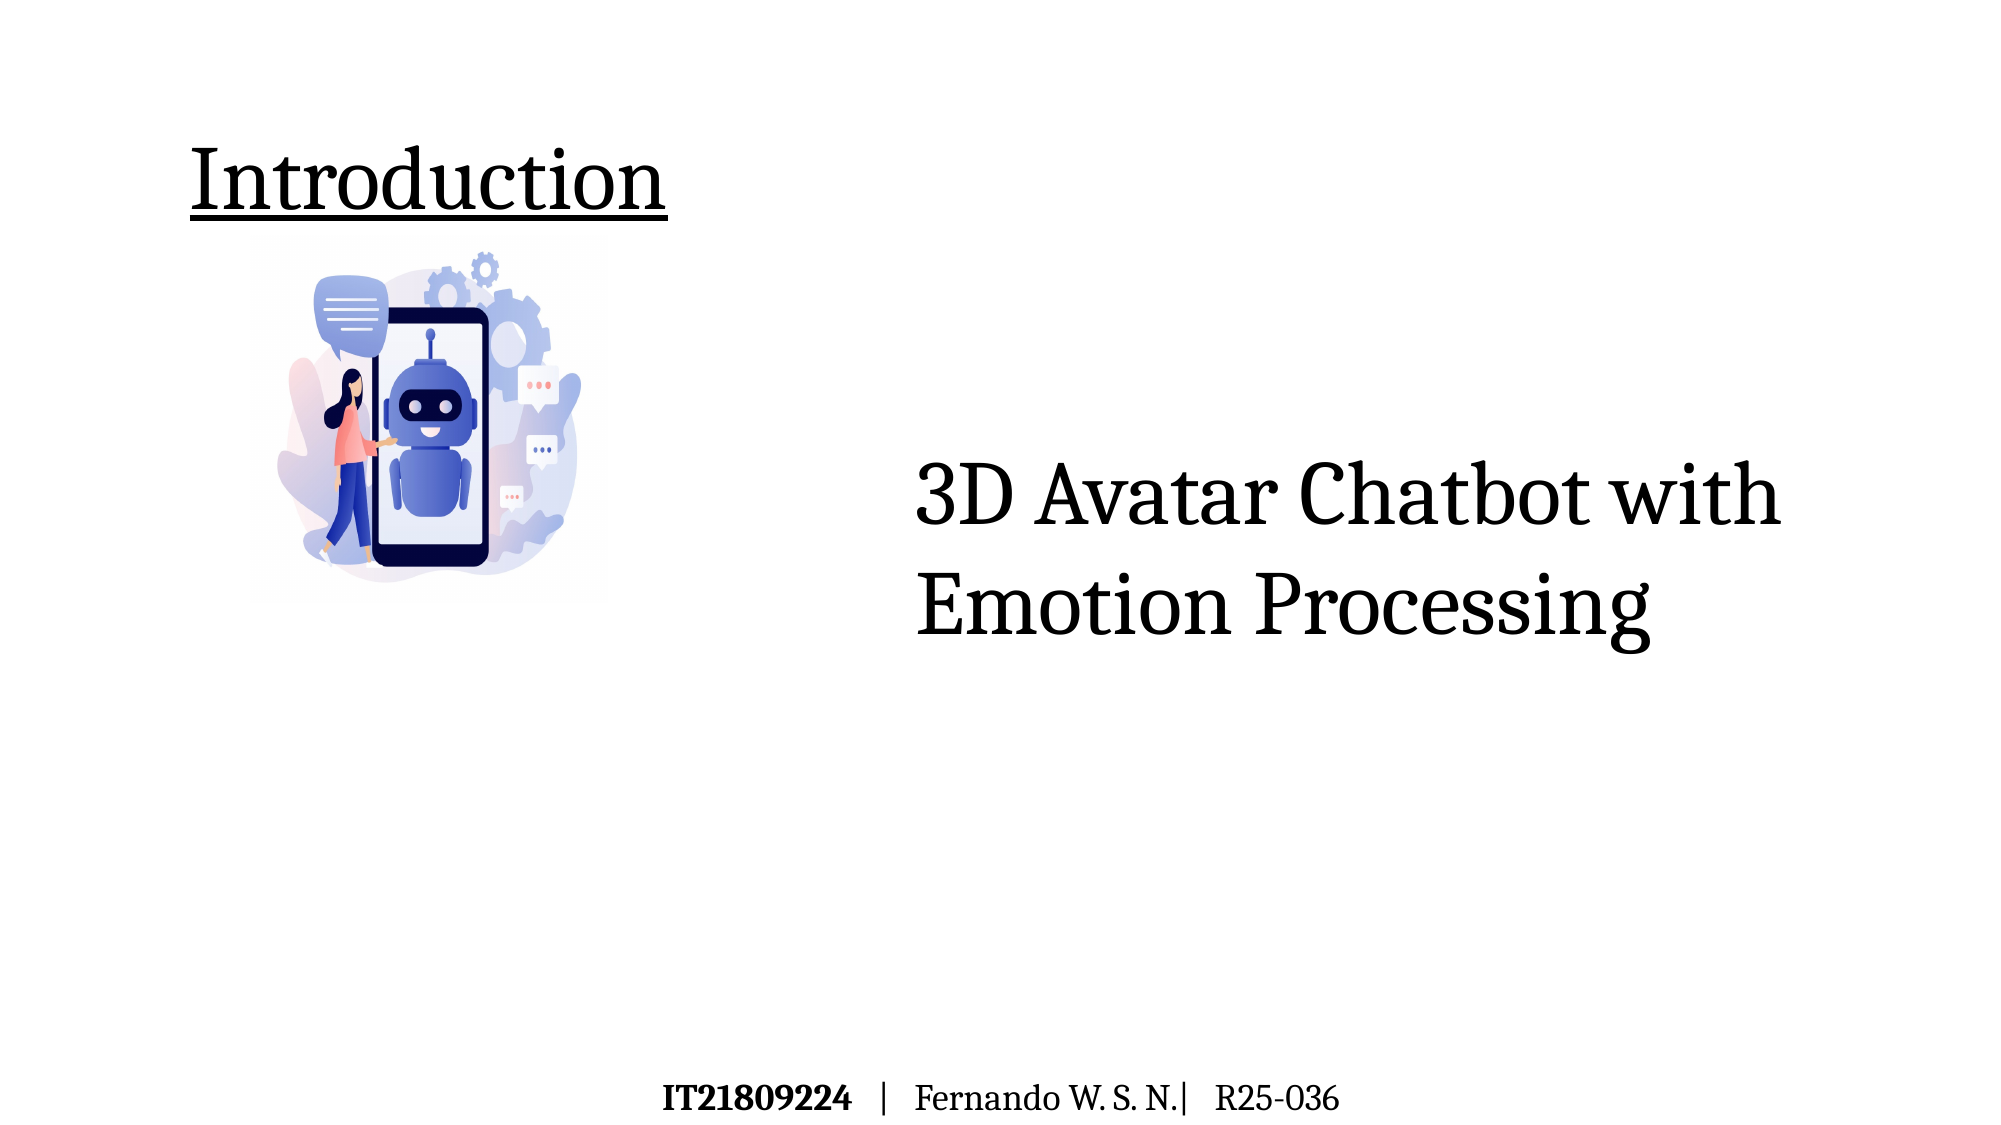

# Introduction
3D Avatar Chatbot with Emotion Processing
IT21809224 | Fernando W. S. N.| R25-036